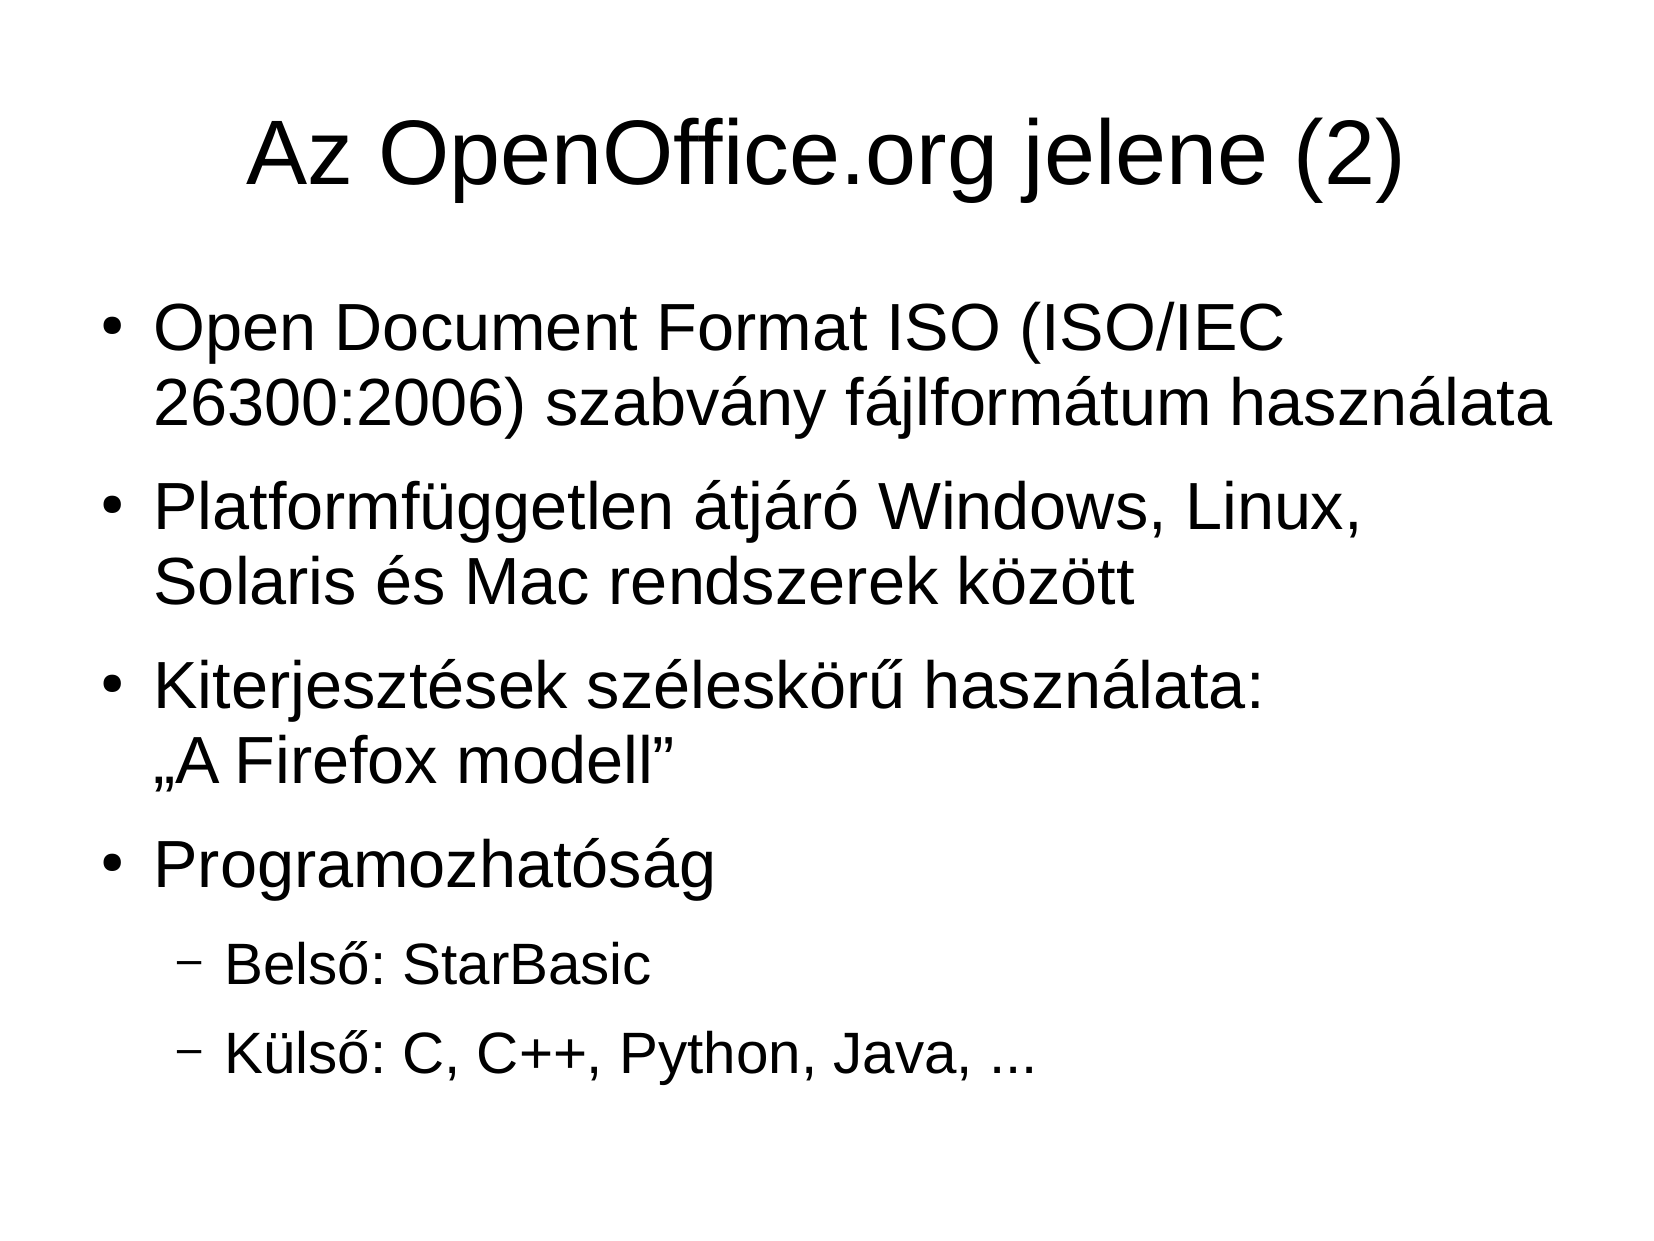

# Az OpenOffice.org jelene (2)
Open Document Format ISO (ISO/IEC 26300:2006) szabvány fájlformátum használata
Platformfüggetlen átjáró Windows, Linux, Solaris és Mac rendszerek között
Kiterjesztések széleskörű használata:
„A Firefox modell”
Programozhatóság
Belső: StarBasic
Külső: C, C++, Python, Java, ...